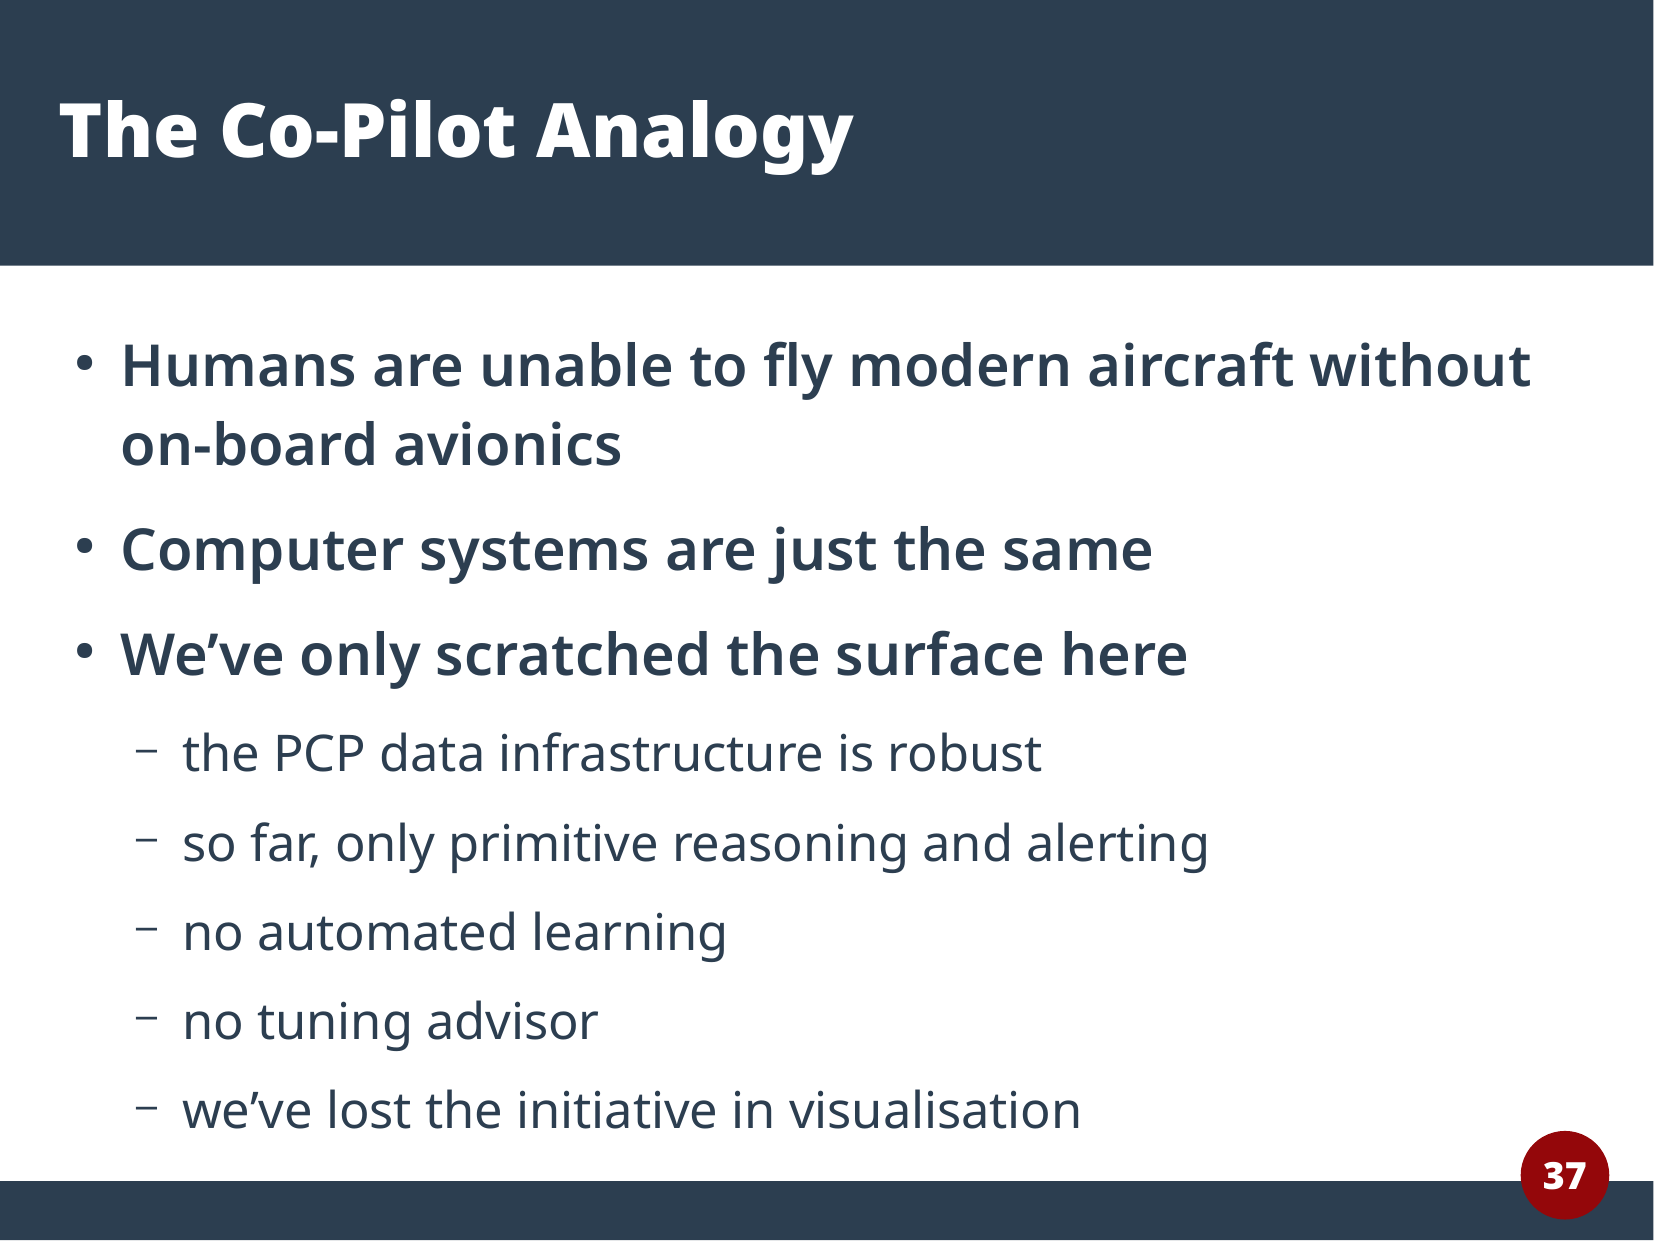

# The Co-Pilot Analogy
Humans are unable to fly modern aircraft without on-board avionics
Computer systems are just the same
We’ve only scratched the surface here
the PCP data infrastructure is robust
so far, only primitive reasoning and alerting
no automated learning
no tuning advisor
we’ve lost the initiative in visualisation
37